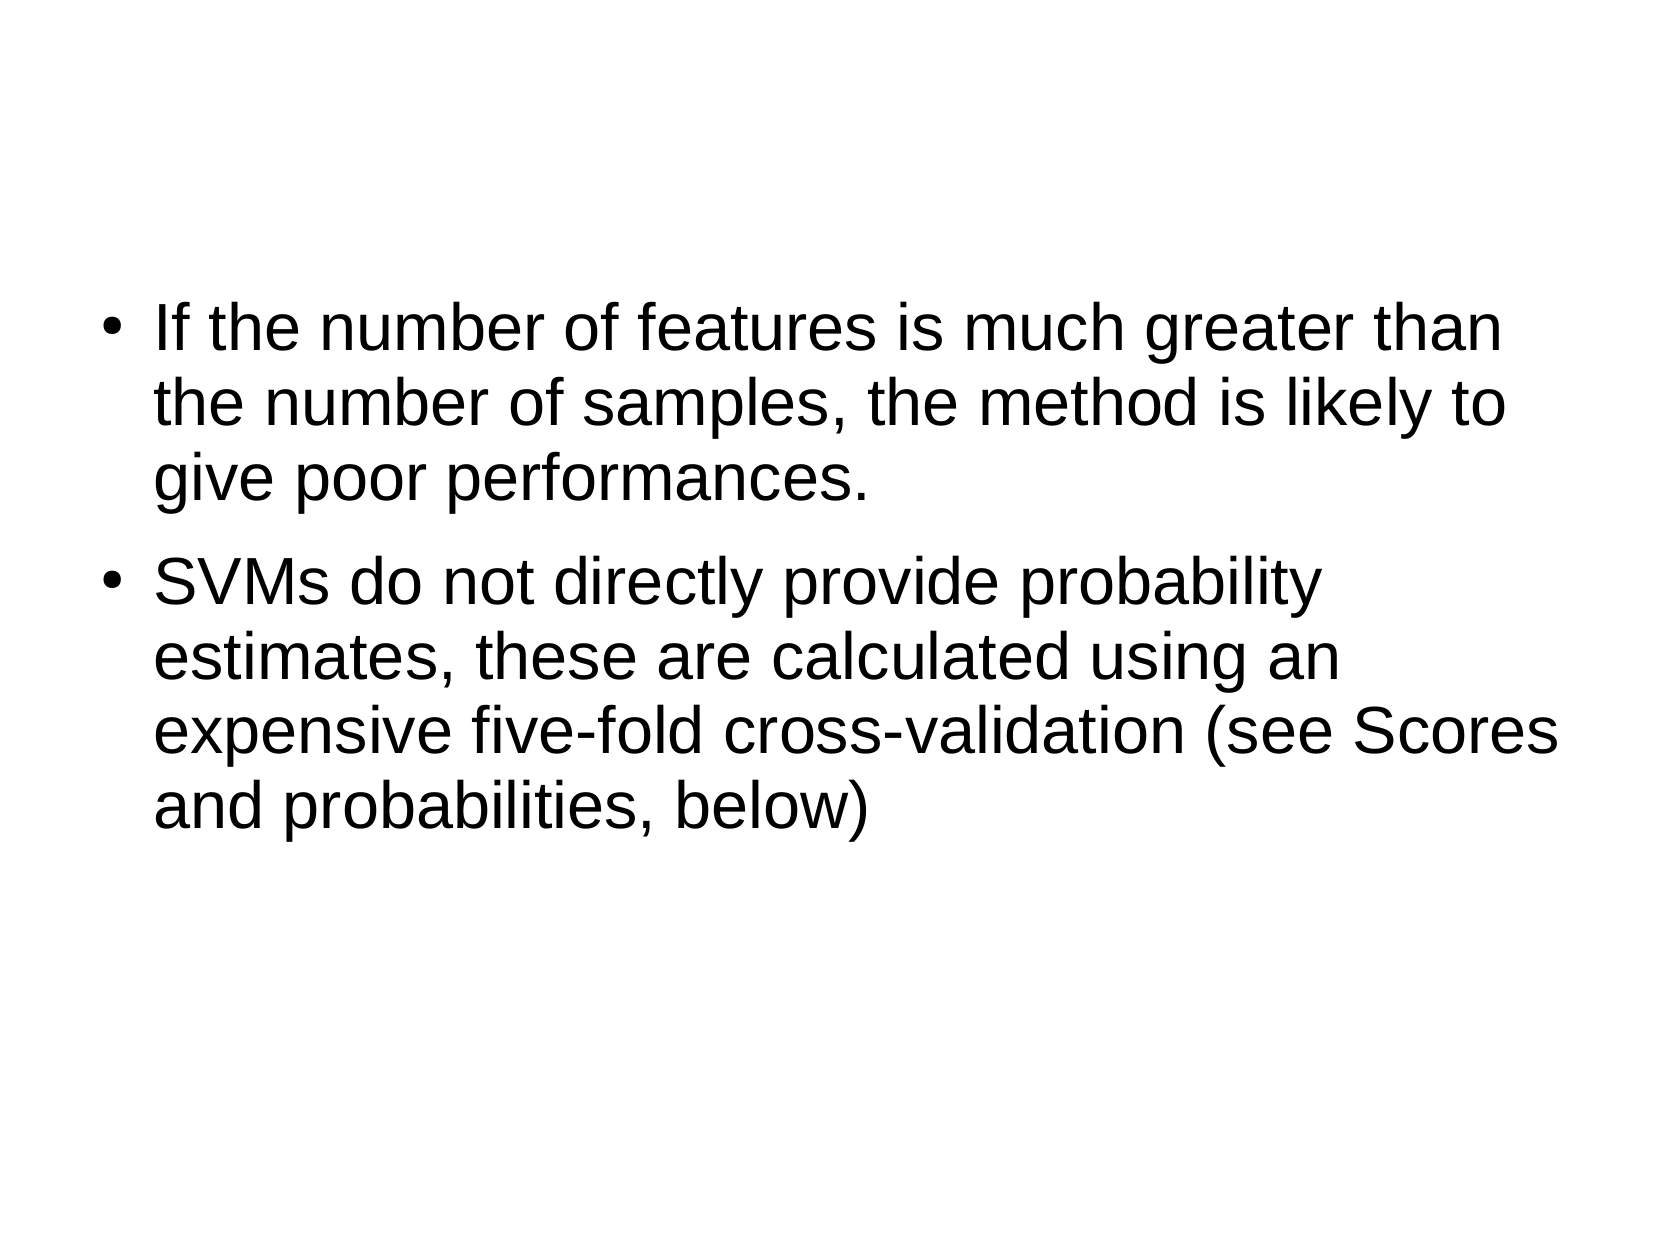

#
If the number of features is much greater than the number of samples, the method is likely to give poor performances.
SVMs do not directly provide probability estimates, these are calculated using an expensive five-fold cross-validation (see Scores and probabilities, below)